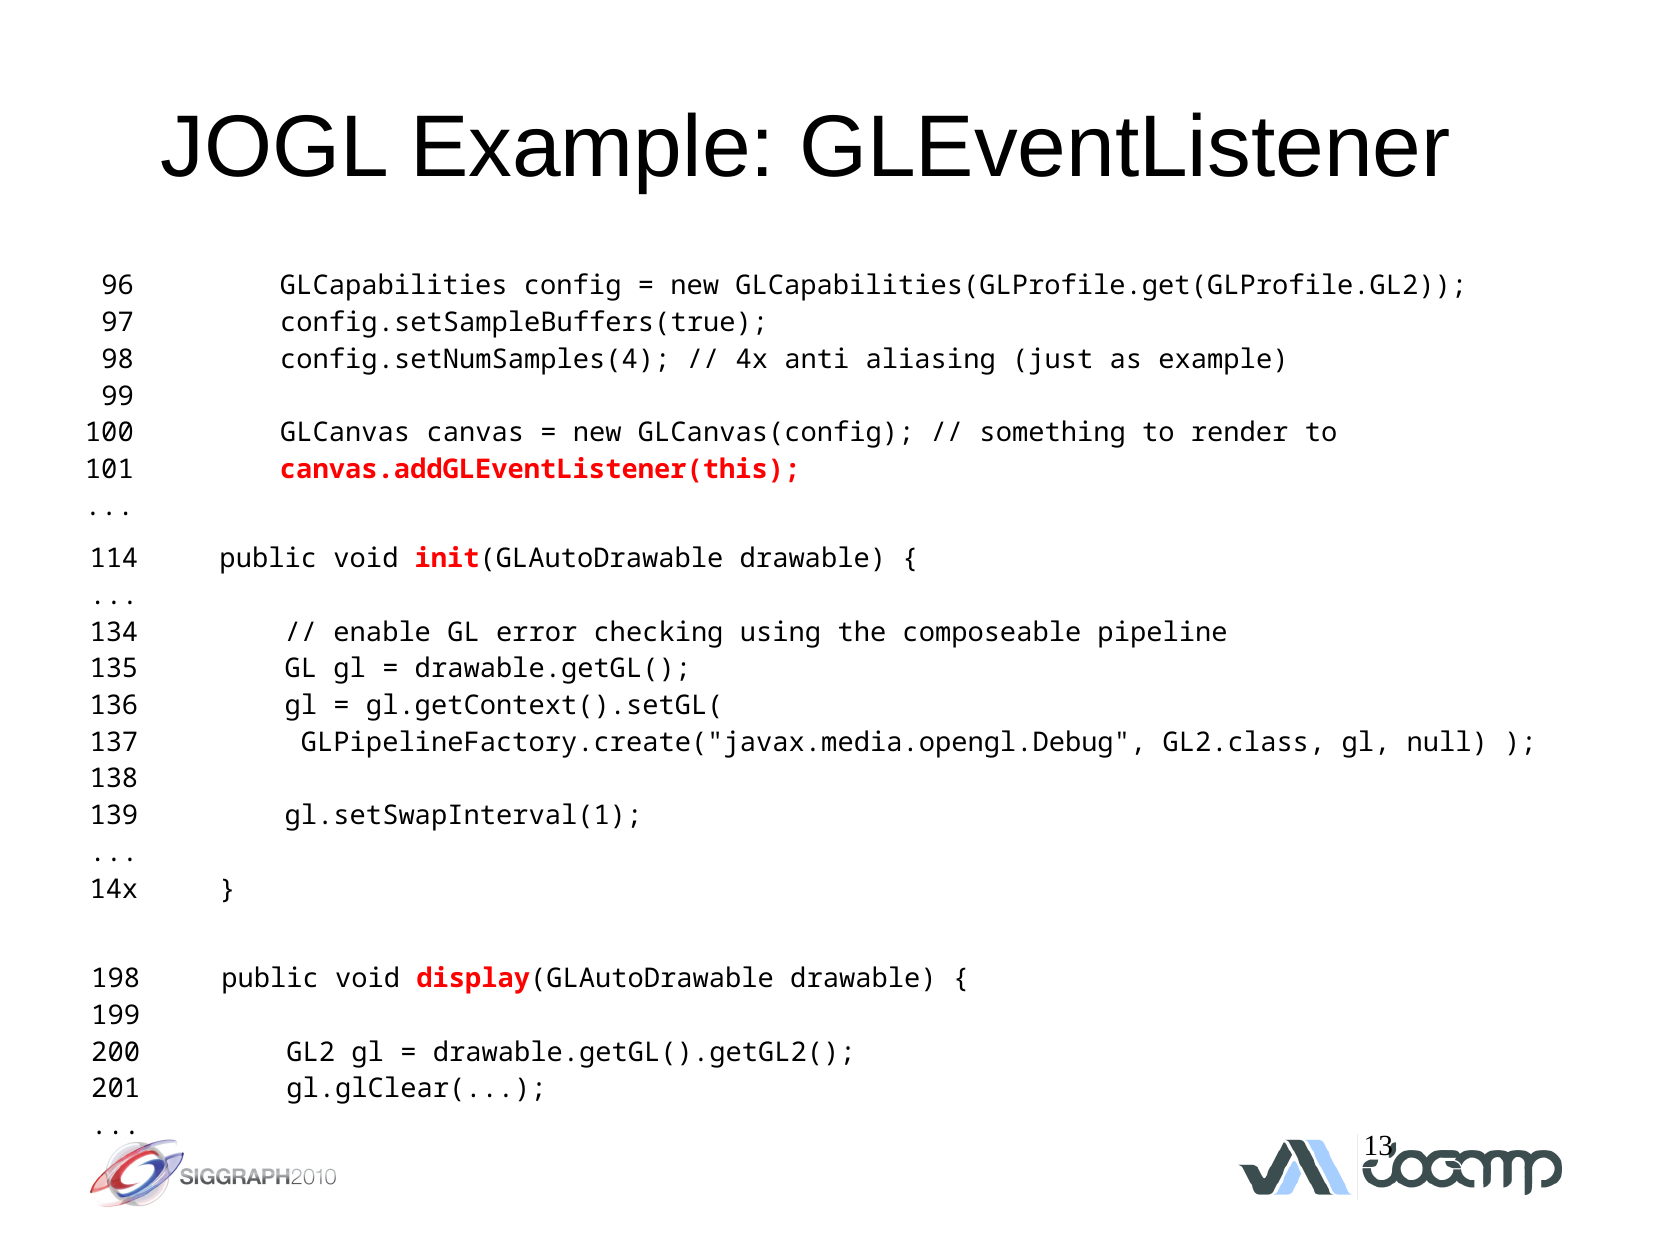

# JOGL Example: GLEventListener
 96 GLCapabilities config = new GLCapabilities(GLProfile.get(GLProfile.GL2));
 97 config.setSampleBuffers(true);
 98 config.setNumSamples(4); // 4x anti aliasing (just as example)
 99
100 GLCanvas canvas = new GLCanvas(config); // something to render to
101 canvas.addGLEventListener(this);
...
114 public void init(GLAutoDrawable drawable) {
...
134 // enable GL error checking using the composeable pipeline
135 GL gl = drawable.getGL();
136 gl = gl.getContext().setGL(
137 GLPipelineFactory.create("javax.media.opengl.Debug", GL2.class, gl, null) );
138
139 gl.setSwapInterval(1);
...
14x }
198 public void display(GLAutoDrawable drawable) {
199
200 GL2 gl = drawable.getGL().getGL2();
201 gl.glClear(...);
...
13